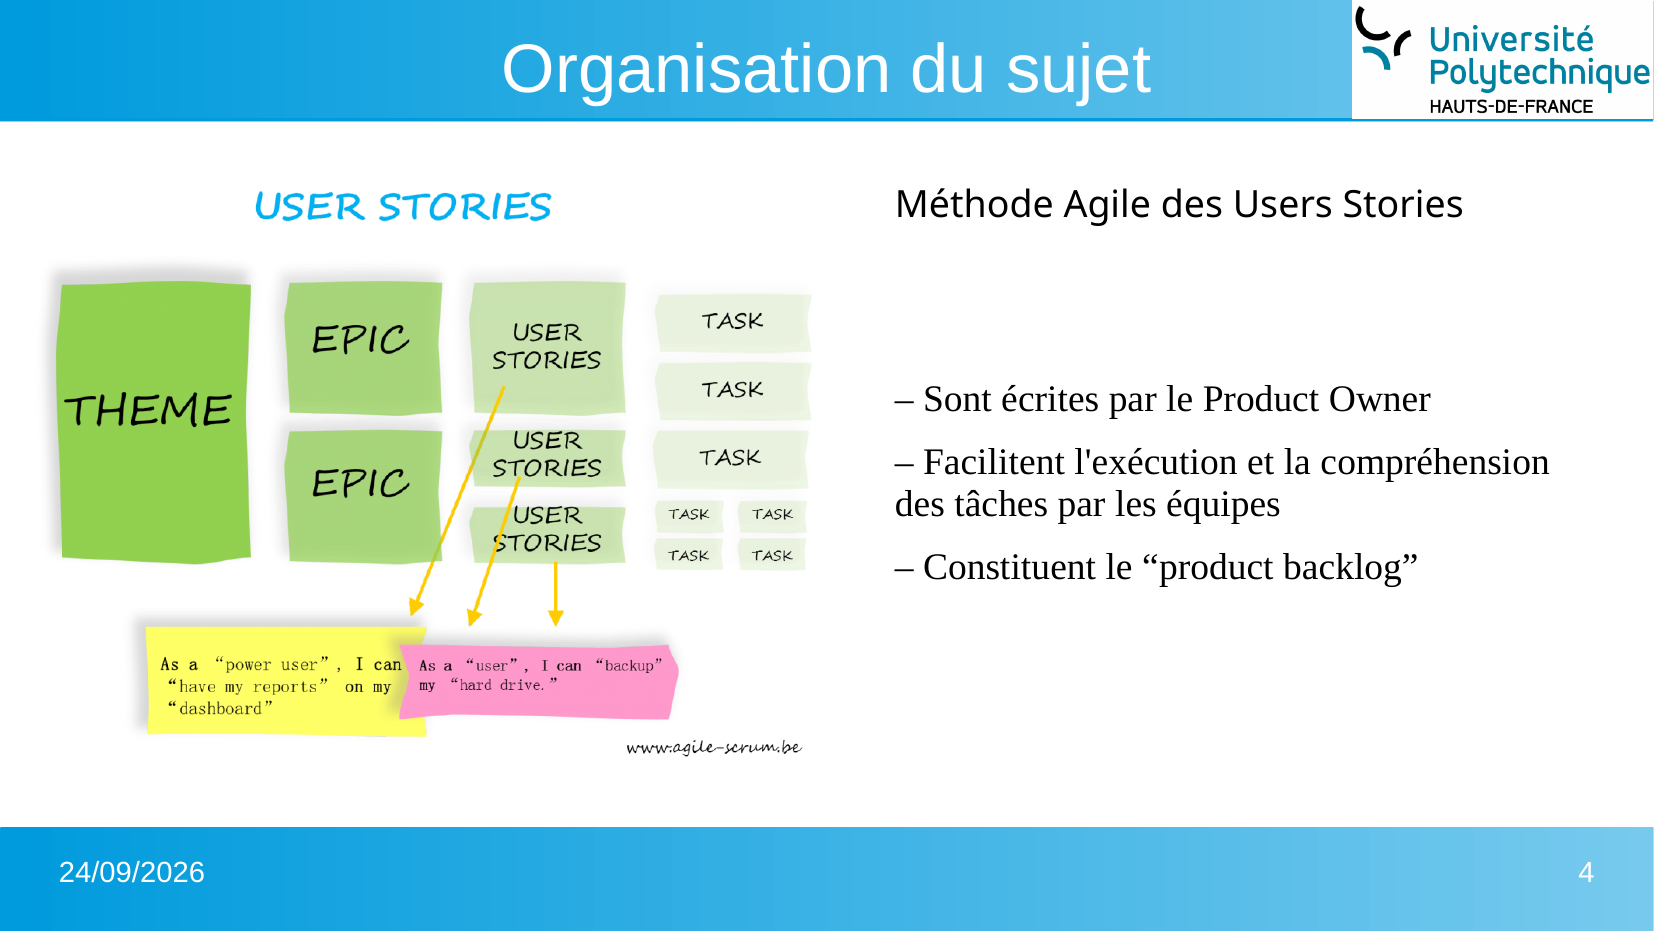

# Organisation du sujet
Méthode Agile des Users Stories
– Sont écrites par le Product Owner
– Facilitent l'exécution et la compréhension des tâches par les équipes
– Constituent le “product backlog”
4